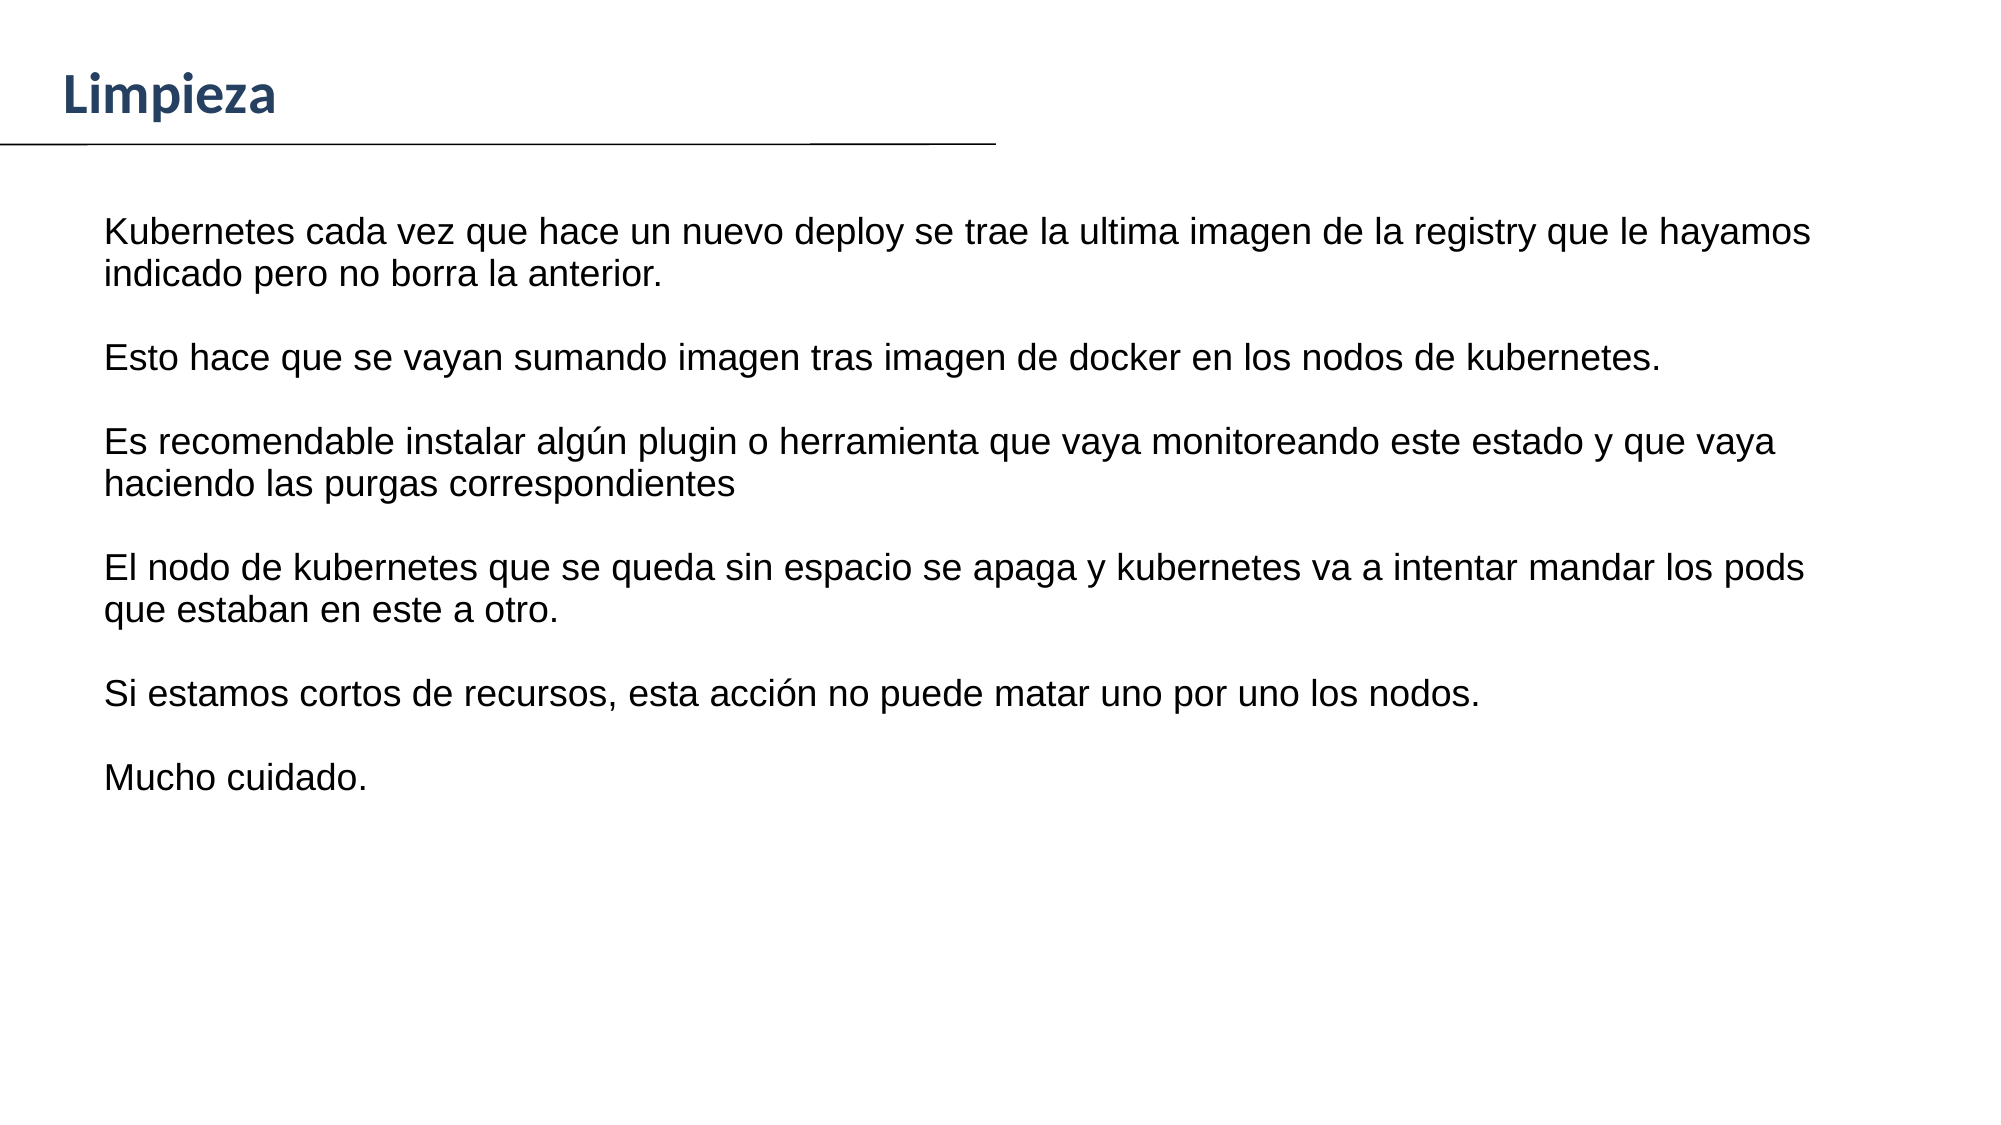

Limpieza
Kubernetes cada vez que hace un nuevo deploy se trae la ultima imagen de la registry que le hayamos indicado pero no borra la anterior.
Esto hace que se vayan sumando imagen tras imagen de docker en los nodos de kubernetes.
Es recomendable instalar algún plugin o herramienta que vaya monitoreando este estado y que vaya haciendo las purgas correspondientes
El nodo de kubernetes que se queda sin espacio se apaga y kubernetes va a intentar mandar los pods que estaban en este a otro.
Si estamos cortos de recursos, esta acción no puede matar uno por uno los nodos.
Mucho cuidado.